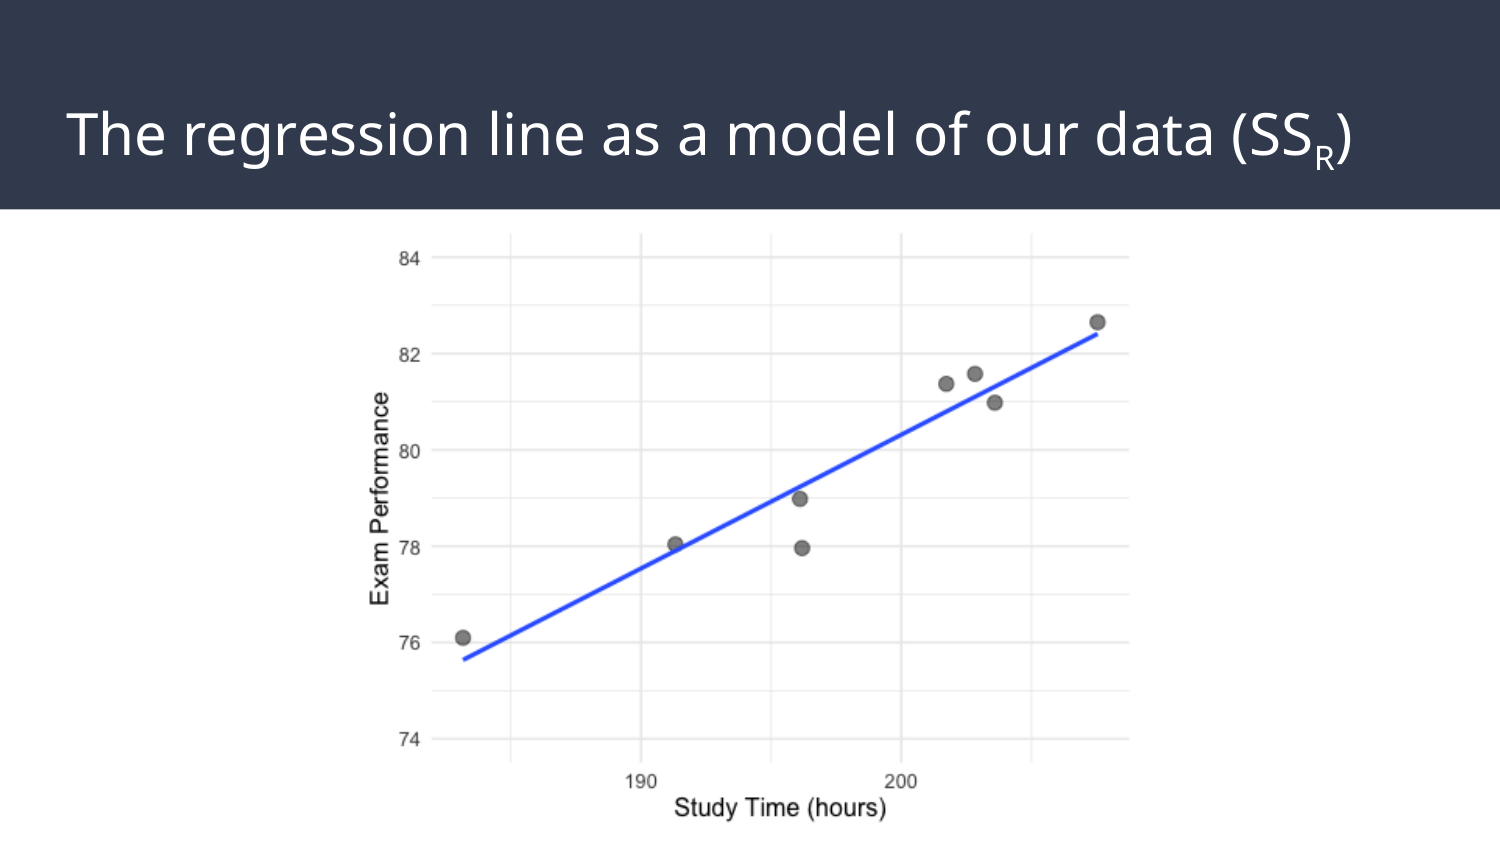

# The regression line as a model of our data (SSR)